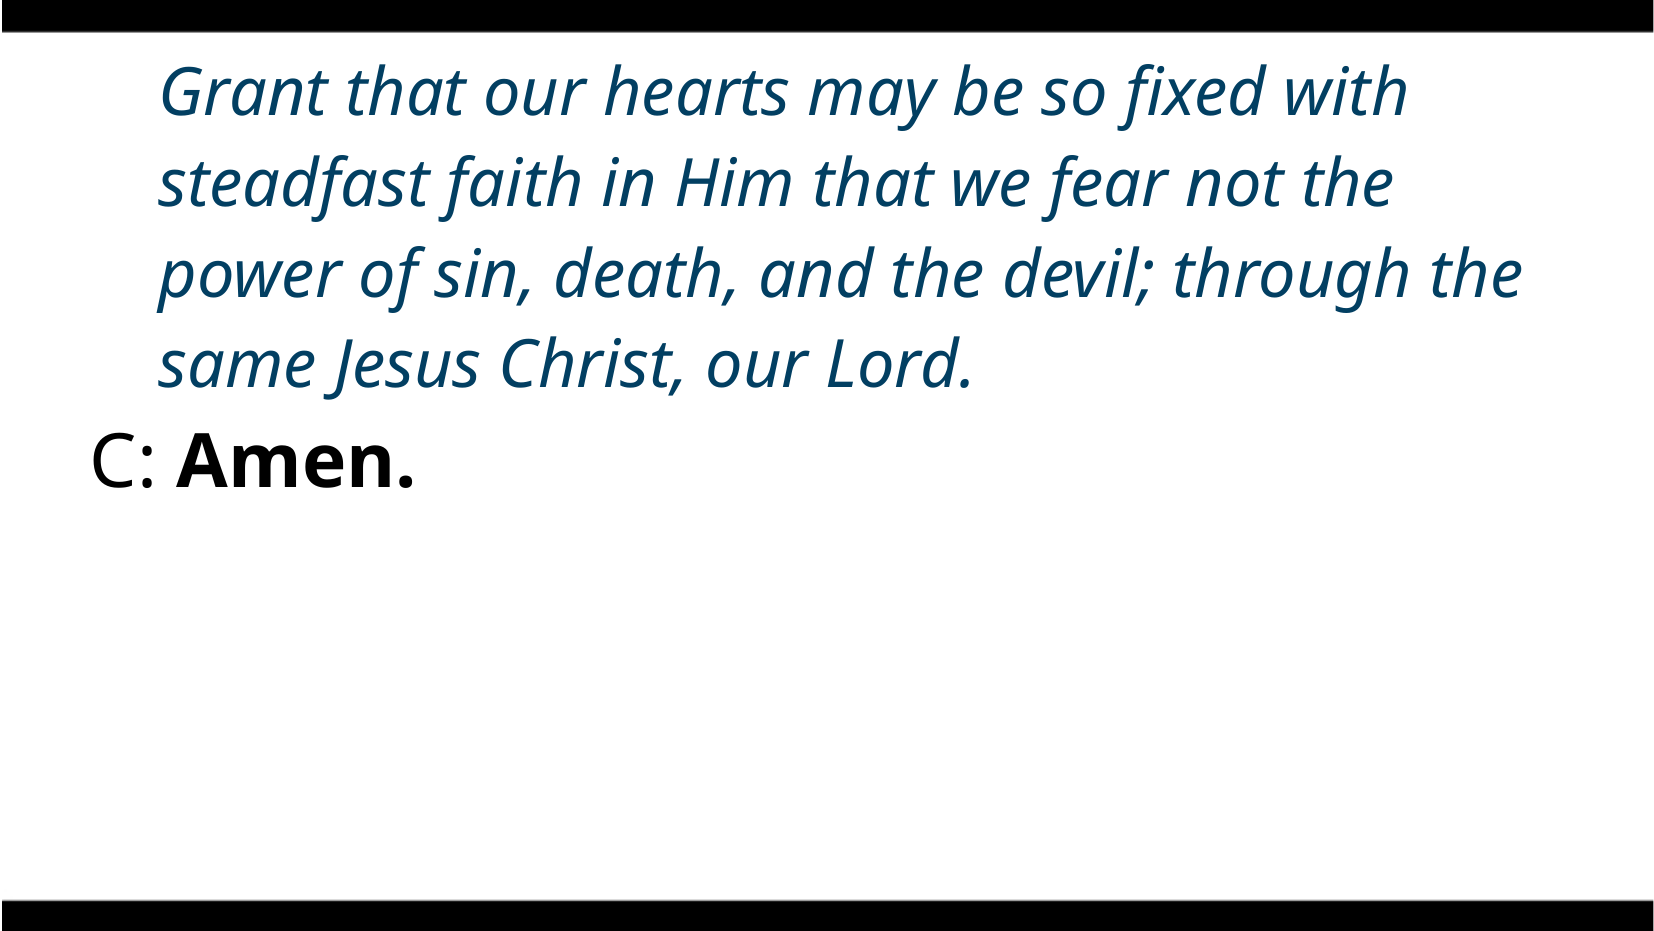

Grant that our hearts may be so fixed with
 steadfast faith in Him that we fear not the
 power of sin, death, and the devil; through the
 same Jesus Christ, our Lord.
C: Amen.